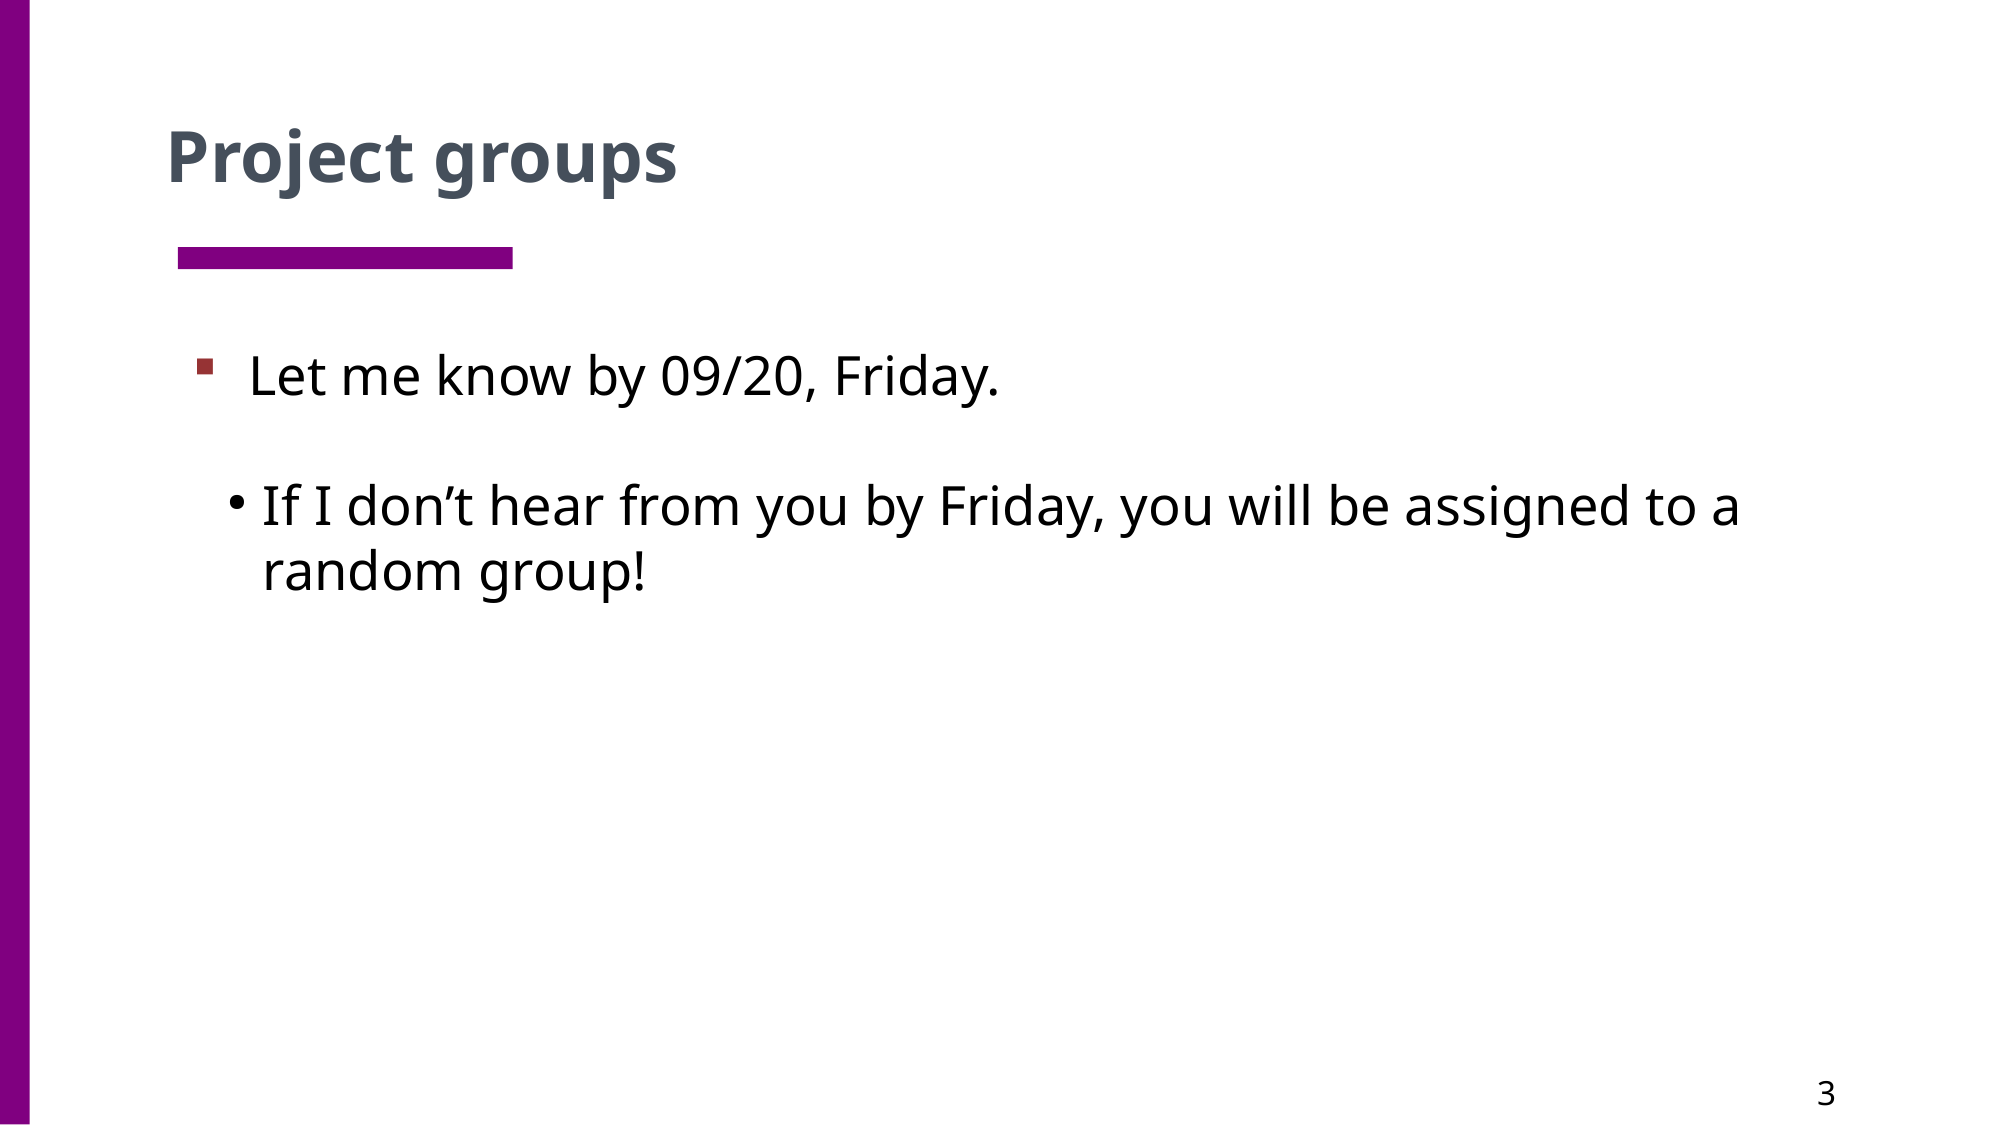

Project groups
Let me know by 09/20, Friday.
If I don’t hear from you by Friday, you will be assigned to a random group!